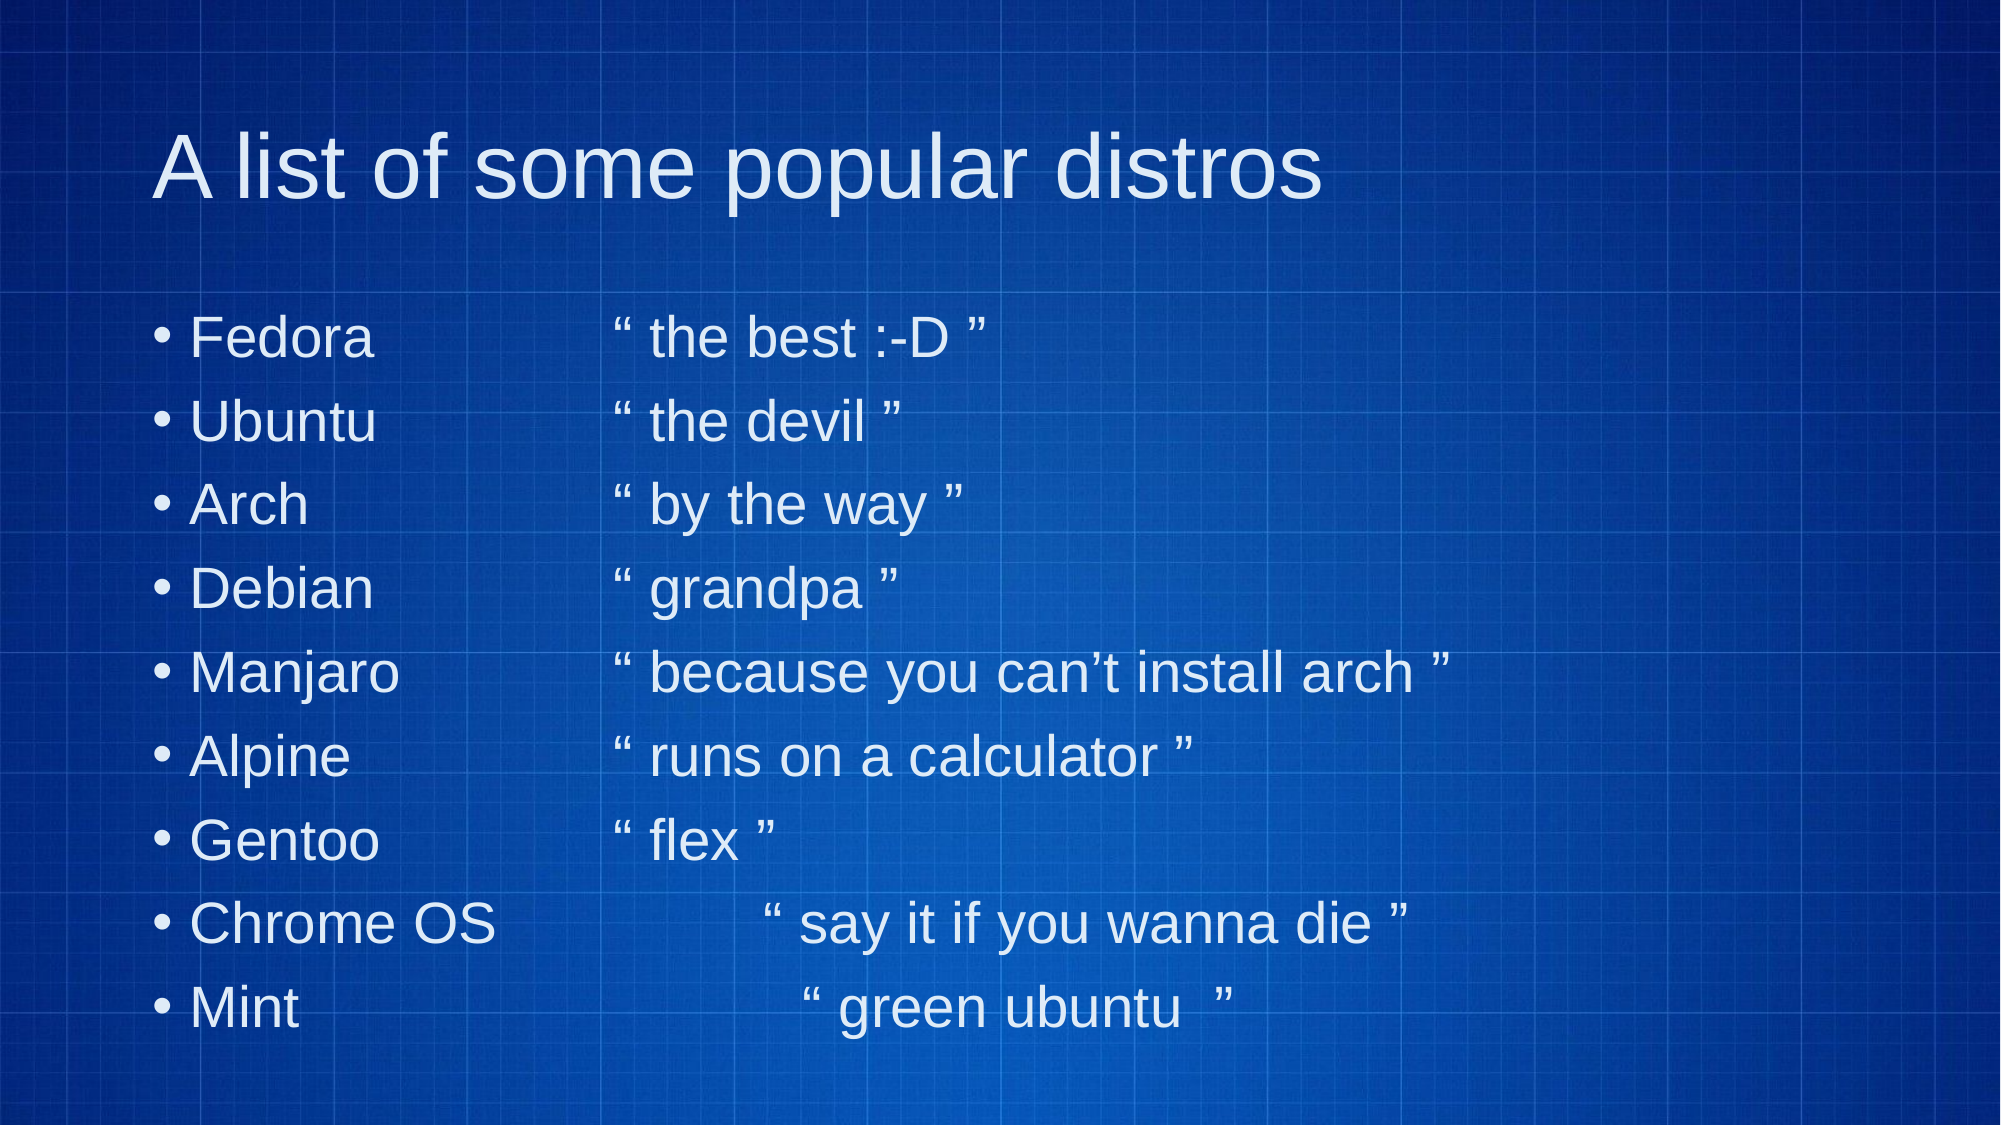

# A list of some popular distros
Fedora 		 “ the best :-D ”
Ubuntu 		 “ the devil ”
Arch 		 “ by the way ”
Debian 		 “ grandpa ”
Manjaro 		 “ because you can’t install arch ”
Alpine 		 “ runs on a calculator ”
Gentoo 		 “ flex ”
Chrome OS	 	 “ say it if you wanna die ”
Mint “ green ubuntu ”